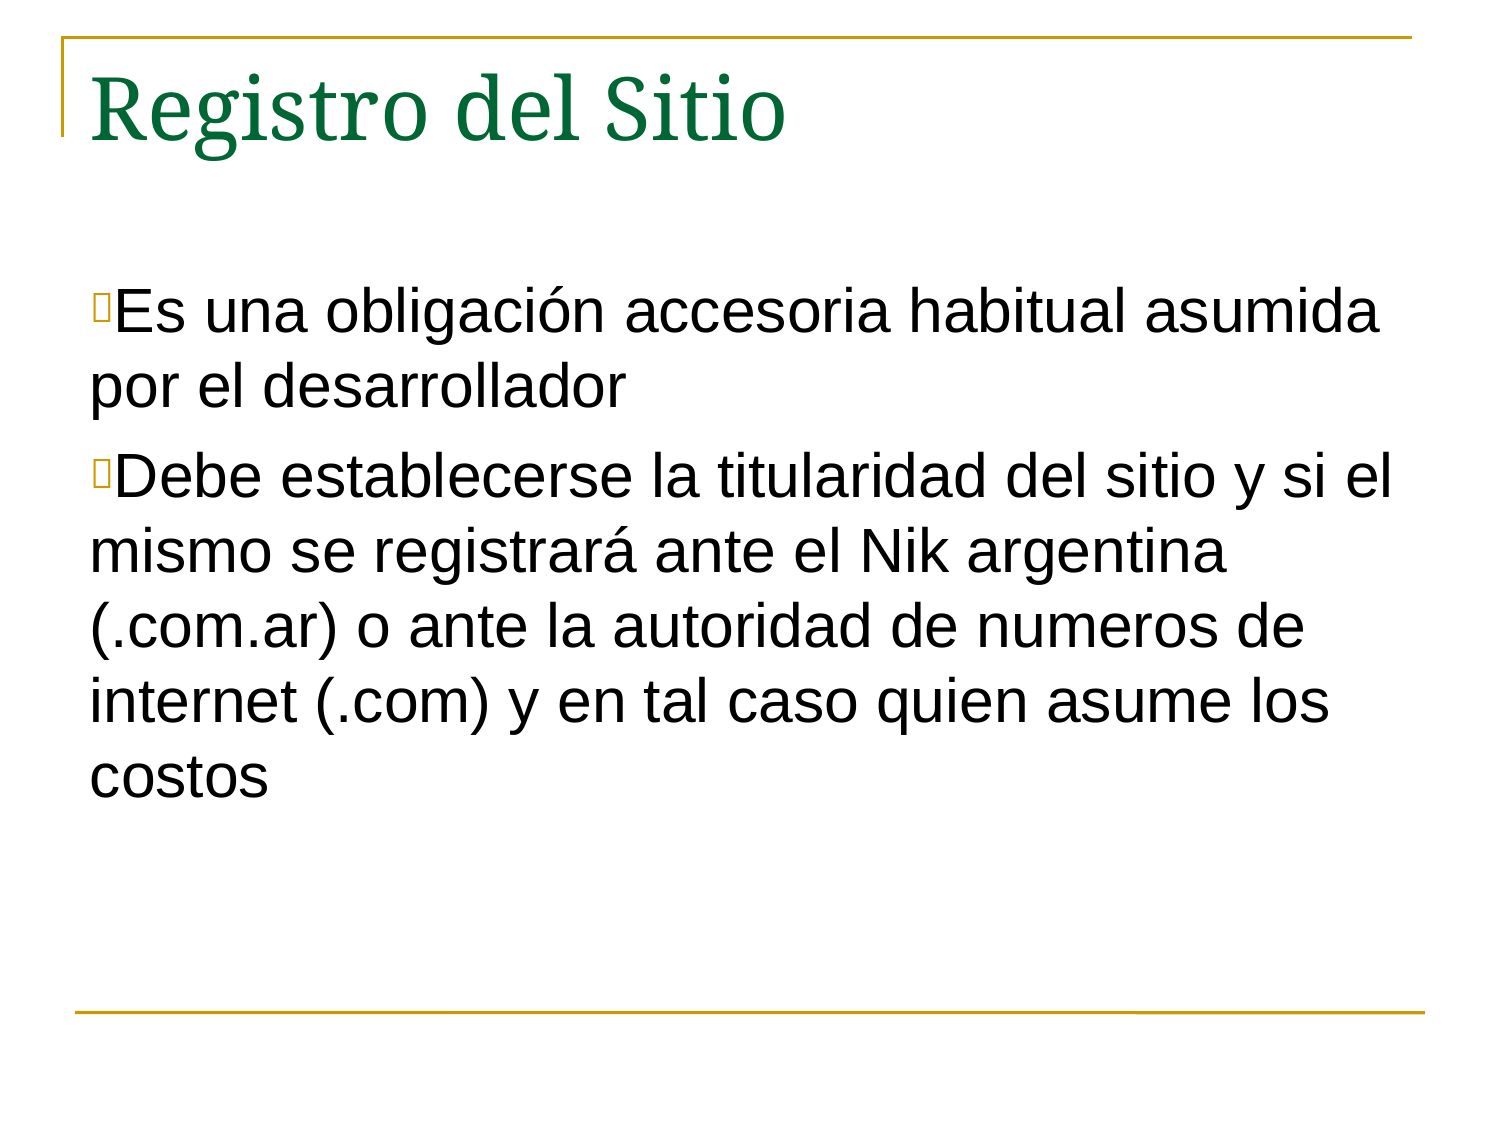

# Registro del Sitio
Es una obligación accesoria habitual asumida por el desarrollador
Debe establecerse la titularidad del sitio y si el mismo se registrará ante el Nik argentina (.com.ar) o ante la autoridad de numeros de internet (.com) y en tal caso quien asume los costos